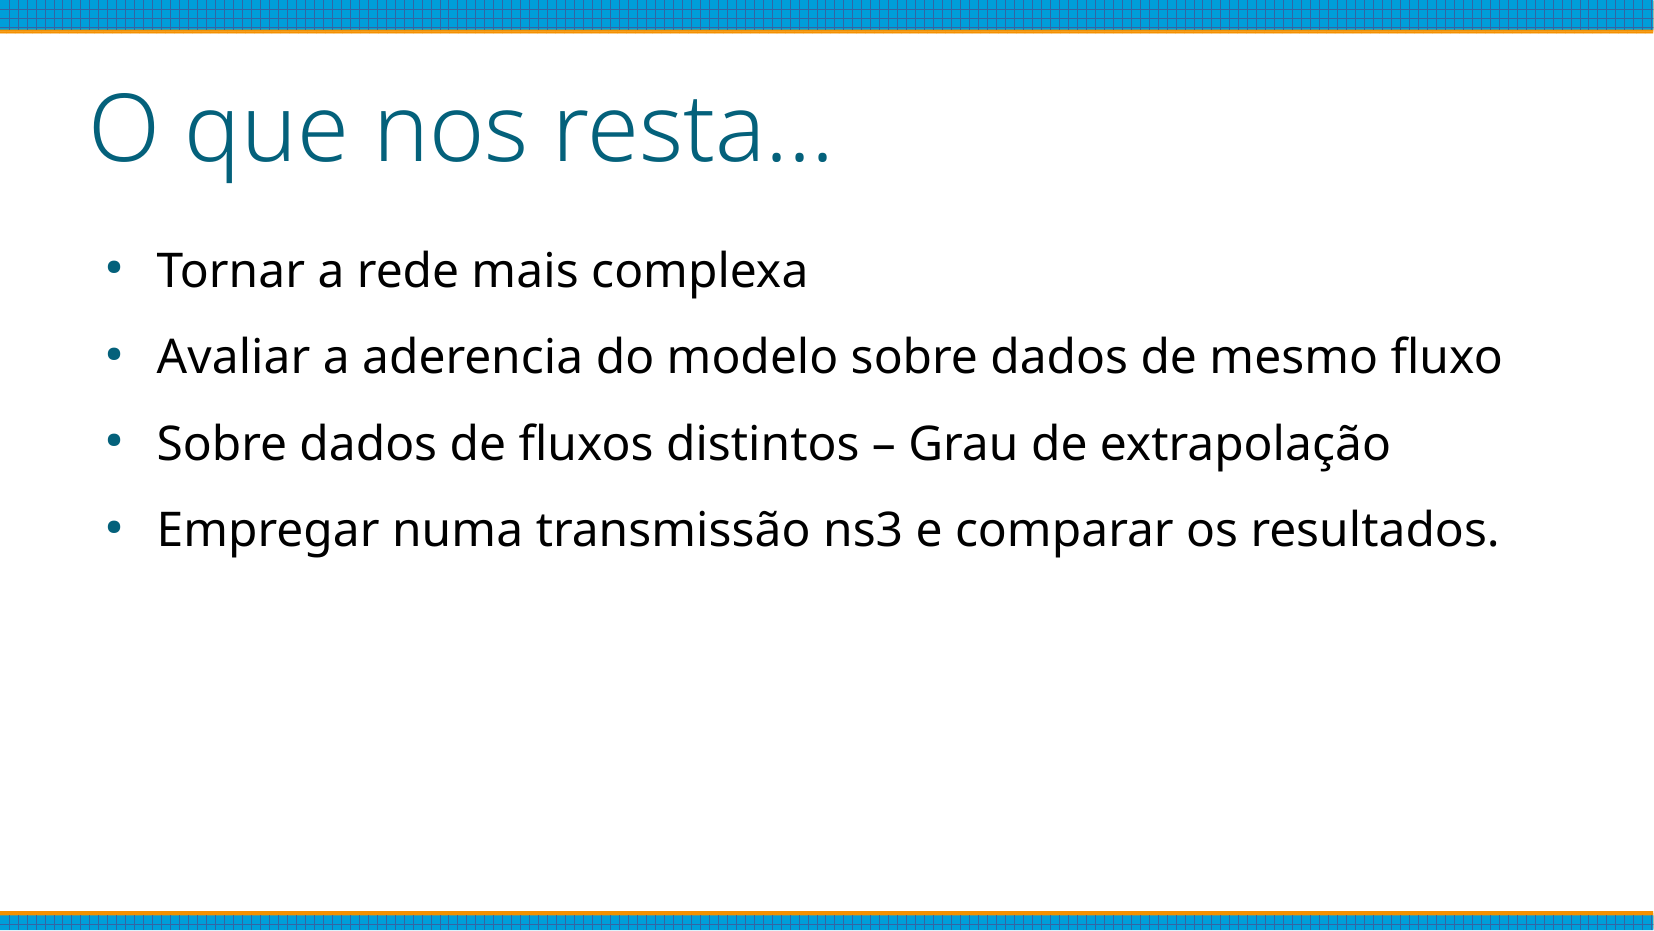

# O que nos resta...
Tornar a rede mais complexa
Avaliar a aderencia do modelo sobre dados de mesmo fluxo
Sobre dados de fluxos distintos – Grau de extrapolação
Empregar numa transmissão ns3 e comparar os resultados.